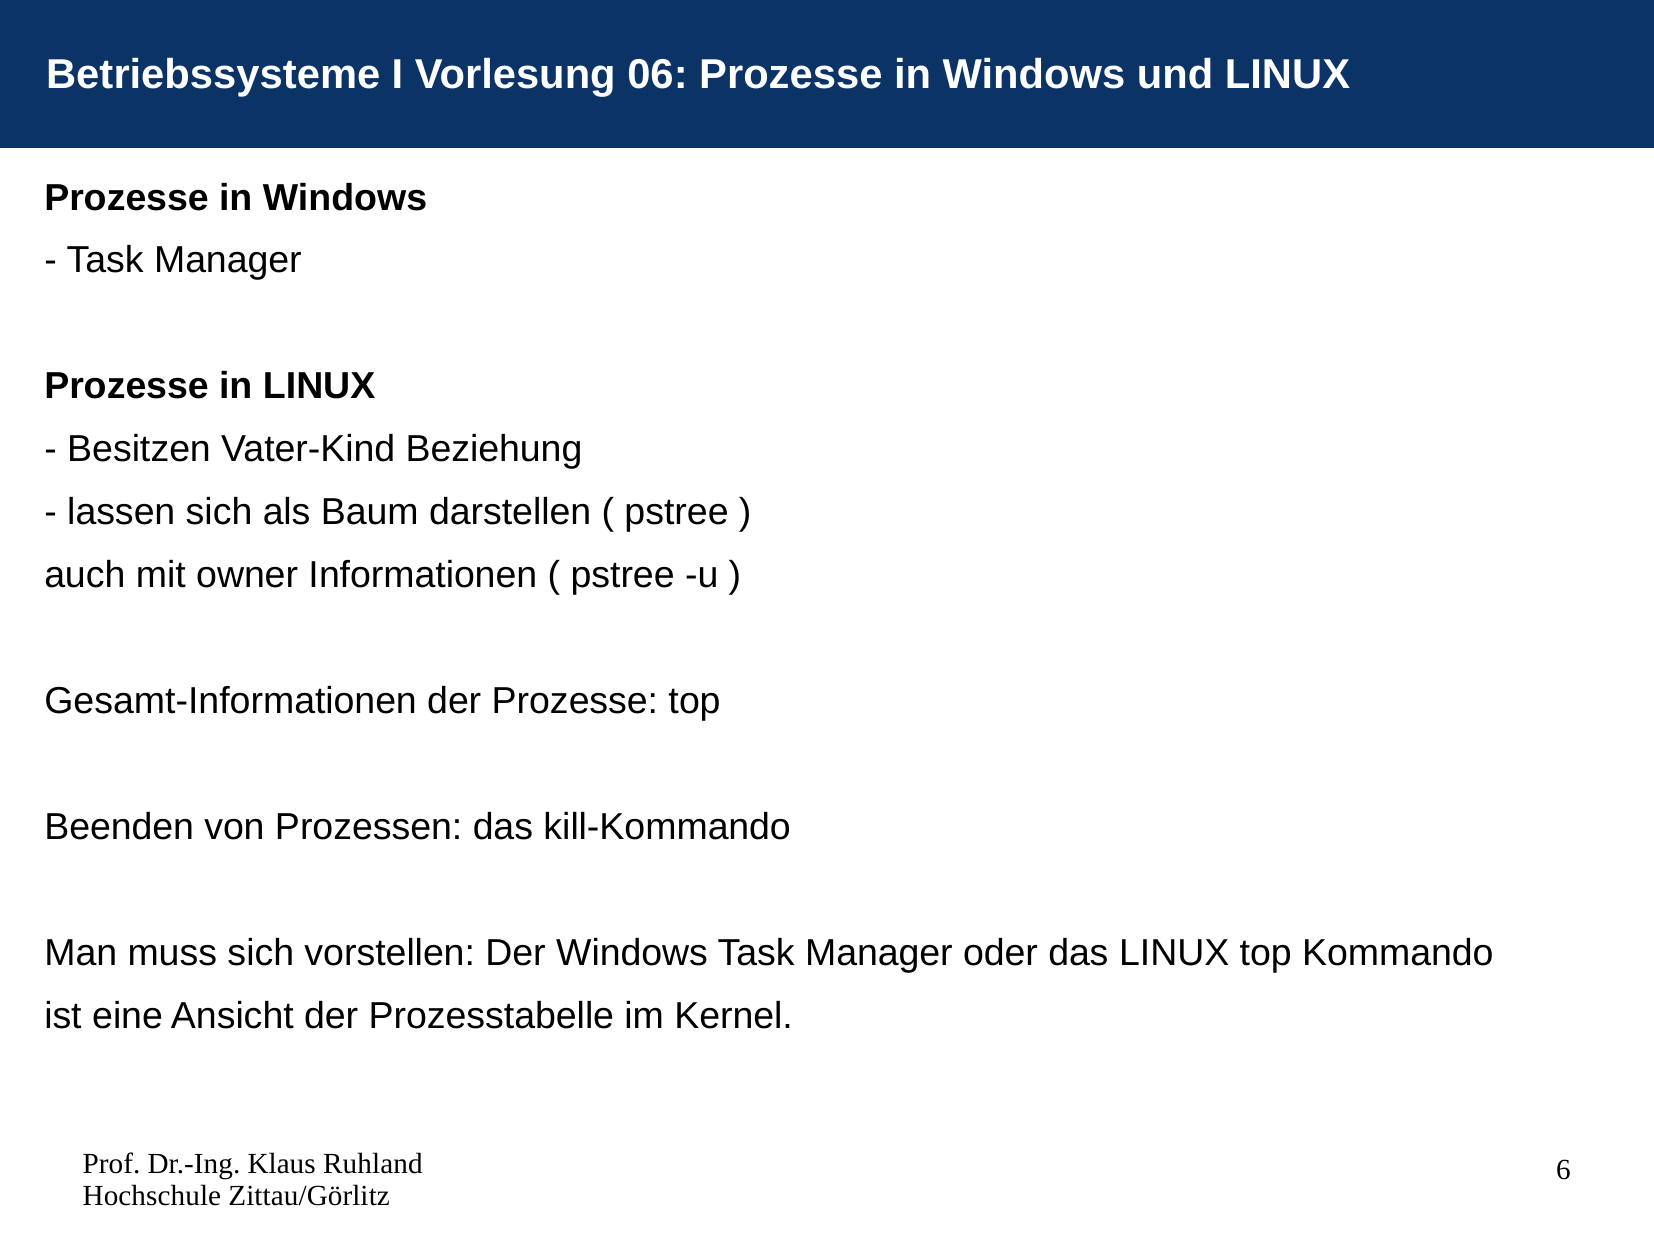

Prozesse in Windows
- Task Manager
Prozesse in LINUX
- Besitzen Vater-Kind Beziehung
- lassen sich als Baum darstellen ( pstree )
auch mit owner Informationen ( pstree -u )
Gesamt-Informationen der Prozesse: top
Beenden von Prozessen: das kill-Kommando
Man muss sich vorstellen: Der Windows Task Manager oder das LINUX top Kommando
ist eine Ansicht der Prozesstabelle im Kernel.
6